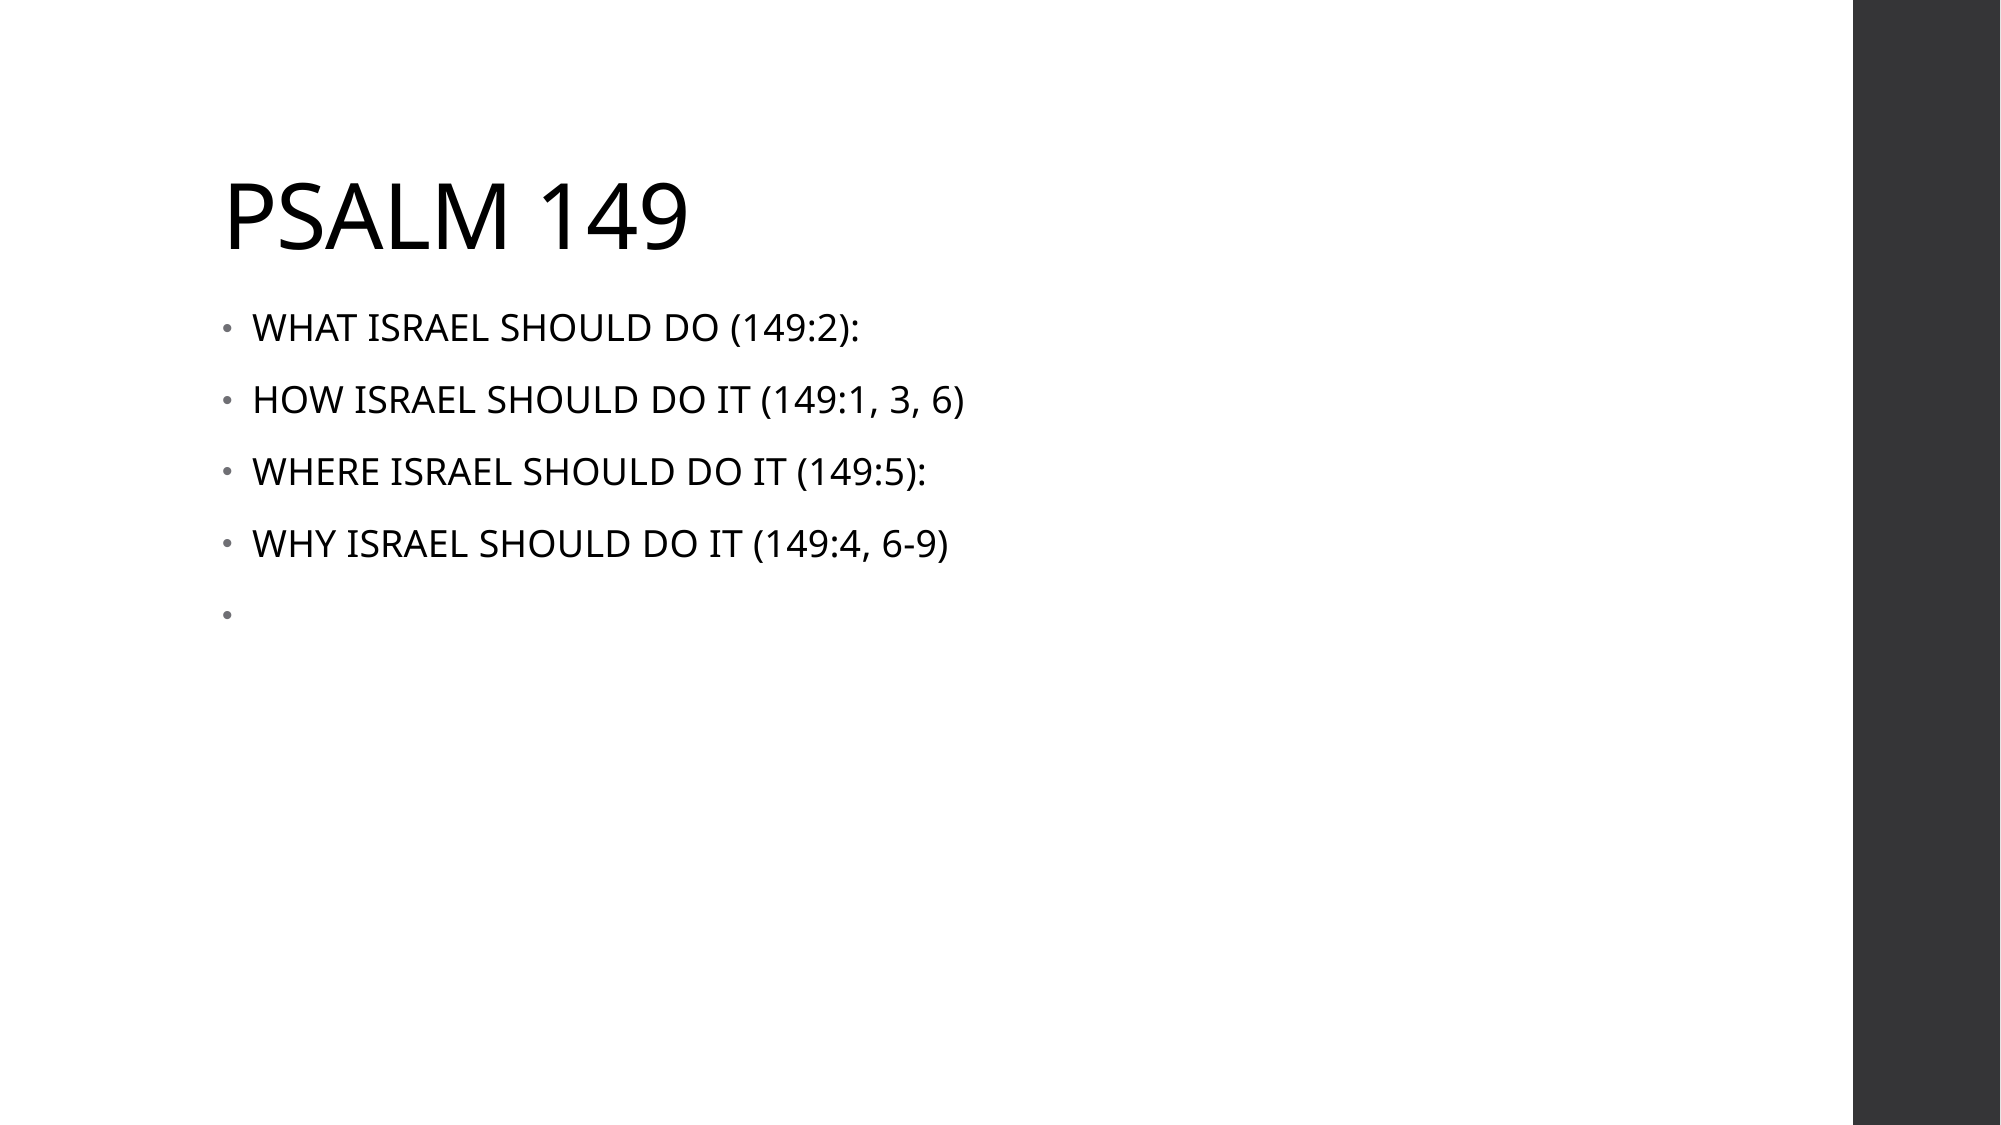

# PSALM 149
WHAT ISRAEL SHOULD DO (149:2):
HOW ISRAEL SHOULD DO IT (149:1, 3, 6)
WHERE ISRAEL SHOULD DO IT (149:5):
WHY ISRAEL SHOULD DO IT (149:4, 6-9)